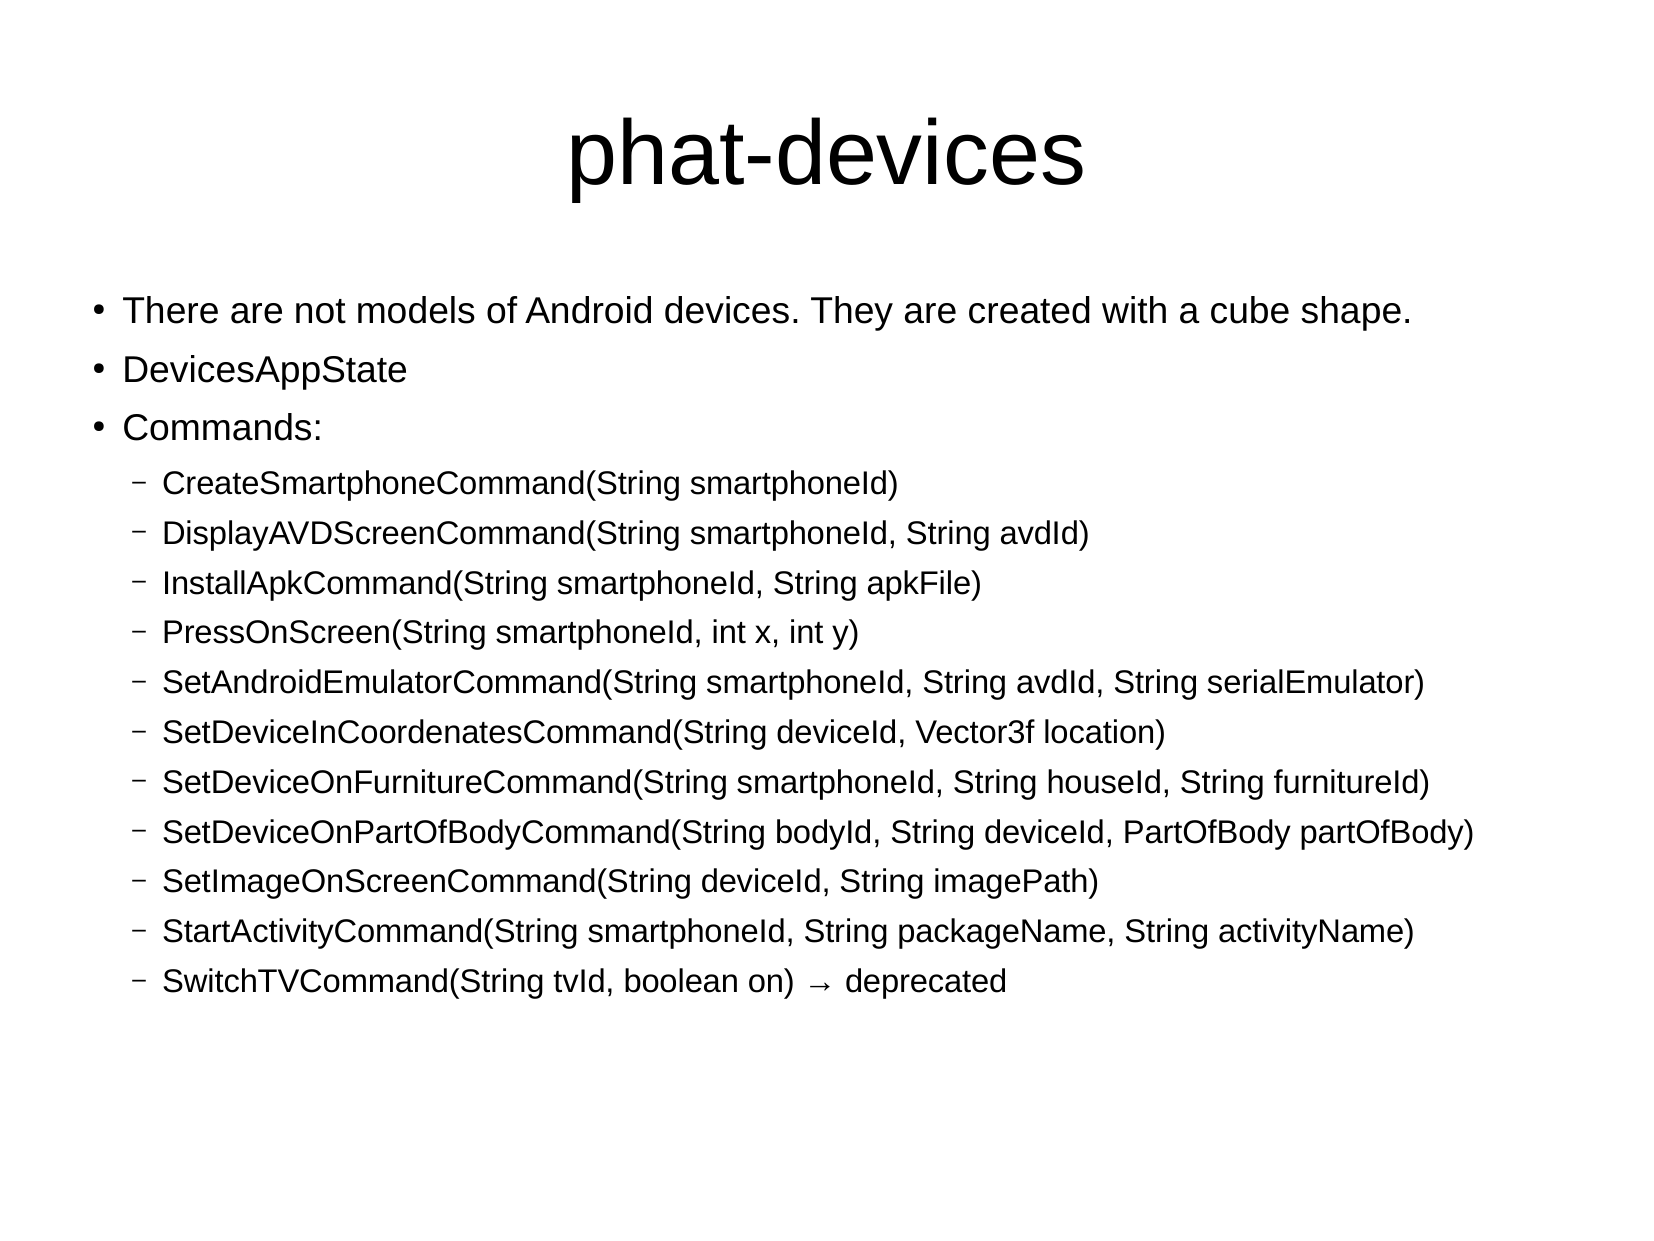

# phat-devices
There are not models of Android devices. They are created with a cube shape.
DevicesAppState
Commands:
CreateSmartphoneCommand(String smartphoneId)
DisplayAVDScreenCommand(String smartphoneId, String avdId)
InstallApkCommand(String smartphoneId, String apkFile)
PressOnScreen(String smartphoneId, int x, int y)
SetAndroidEmulatorCommand(String smartphoneId, String avdId, String serialEmulator)
SetDeviceInCoordenatesCommand(String deviceId, Vector3f location)
SetDeviceOnFurnitureCommand(String smartphoneId, String houseId, String furnitureId)
SetDeviceOnPartOfBodyCommand(String bodyId, String deviceId, PartOfBody partOfBody)
SetImageOnScreenCommand(String deviceId, String imagePath)
StartActivityCommand(String smartphoneId, String packageName, String activityName)
SwitchTVCommand(String tvId, boolean on) → deprecated